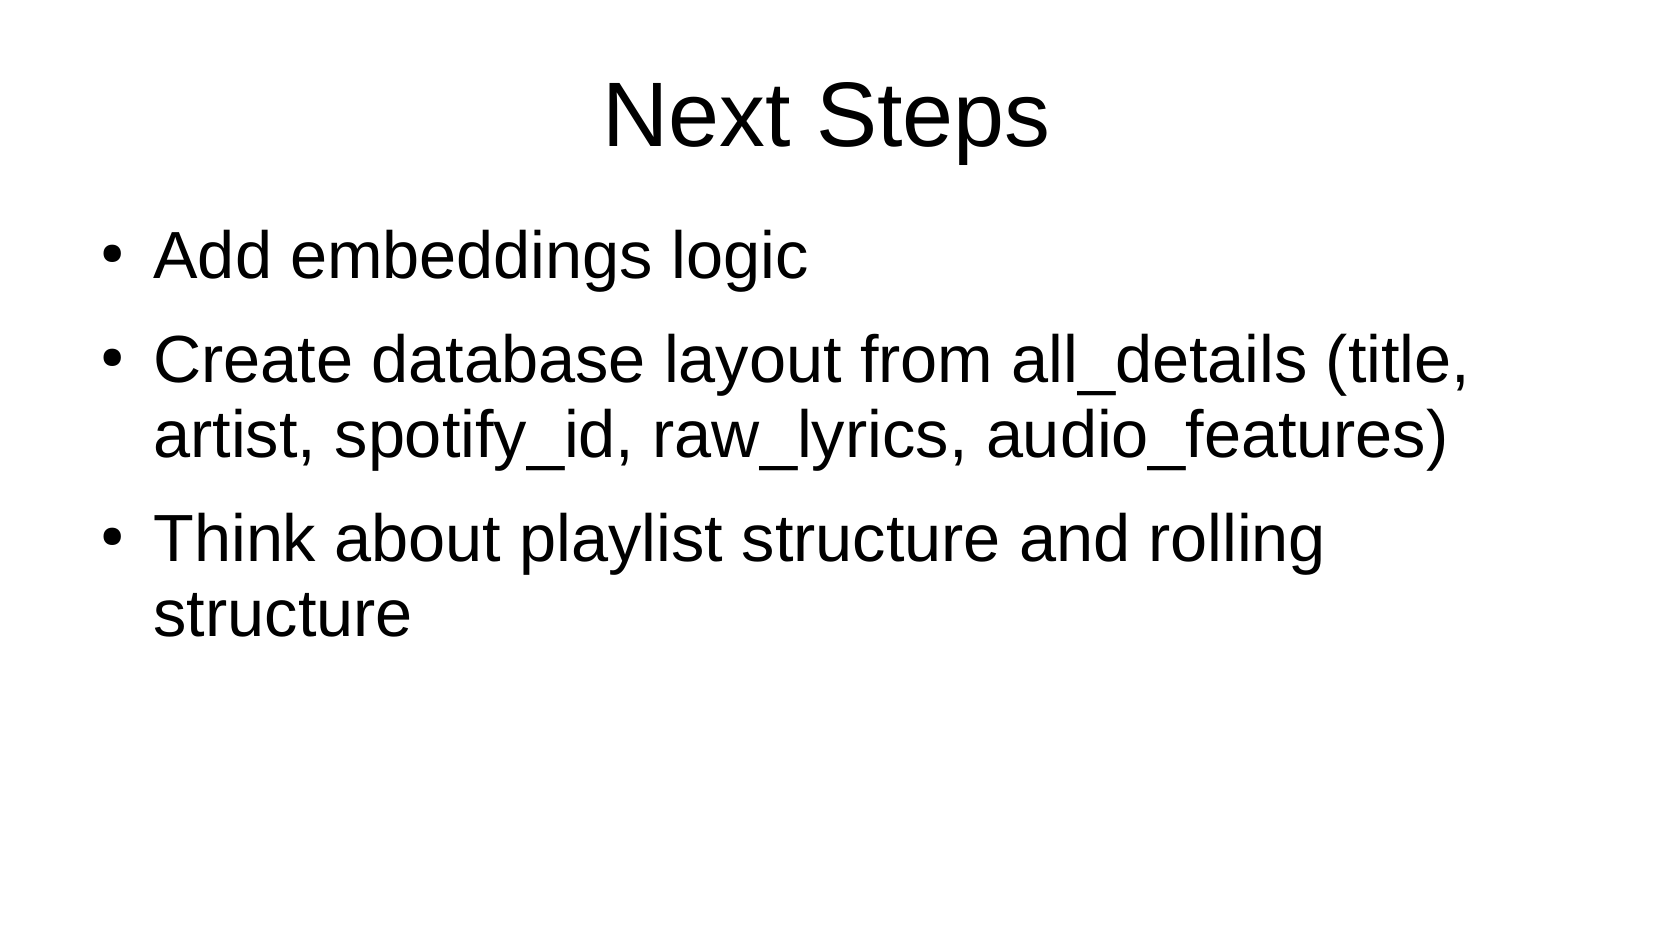

# Next Steps
Add embeddings logic
Create database layout from all_details (title, artist, spotify_id, raw_lyrics, audio_features)
Think about playlist structure and rolling structure